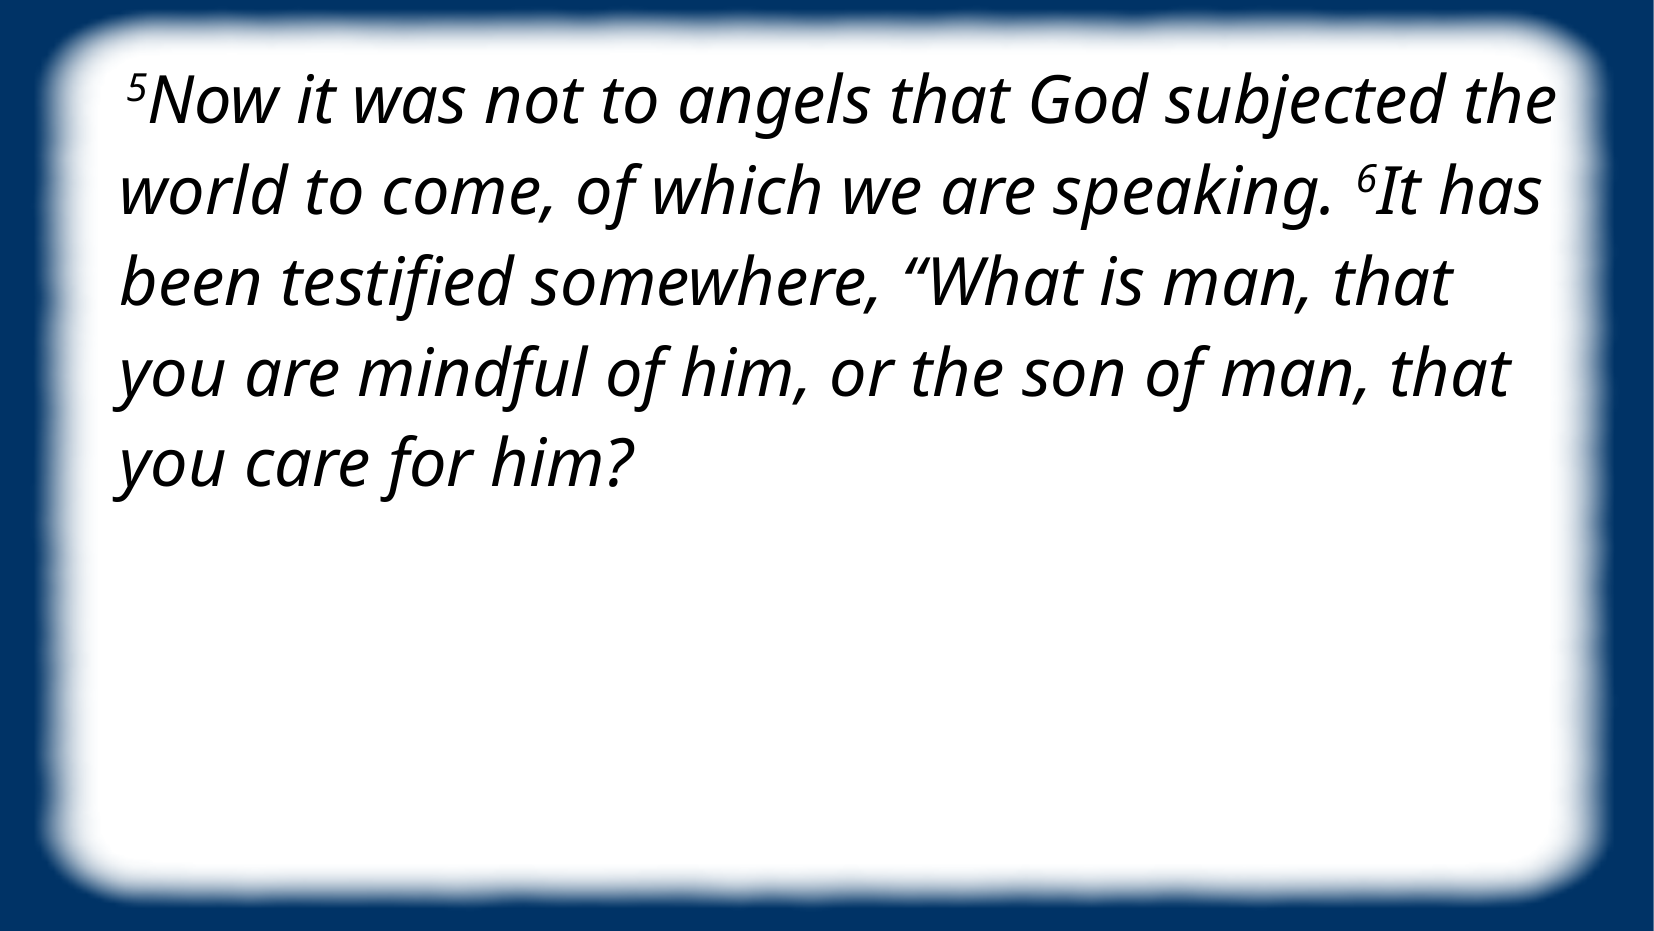

5Now it was not to angels that God subjected the world to come, of which we are speaking. 6It has been testified somewhere, “What is man, that you are mindful of him, or the son of man, that you care for him?